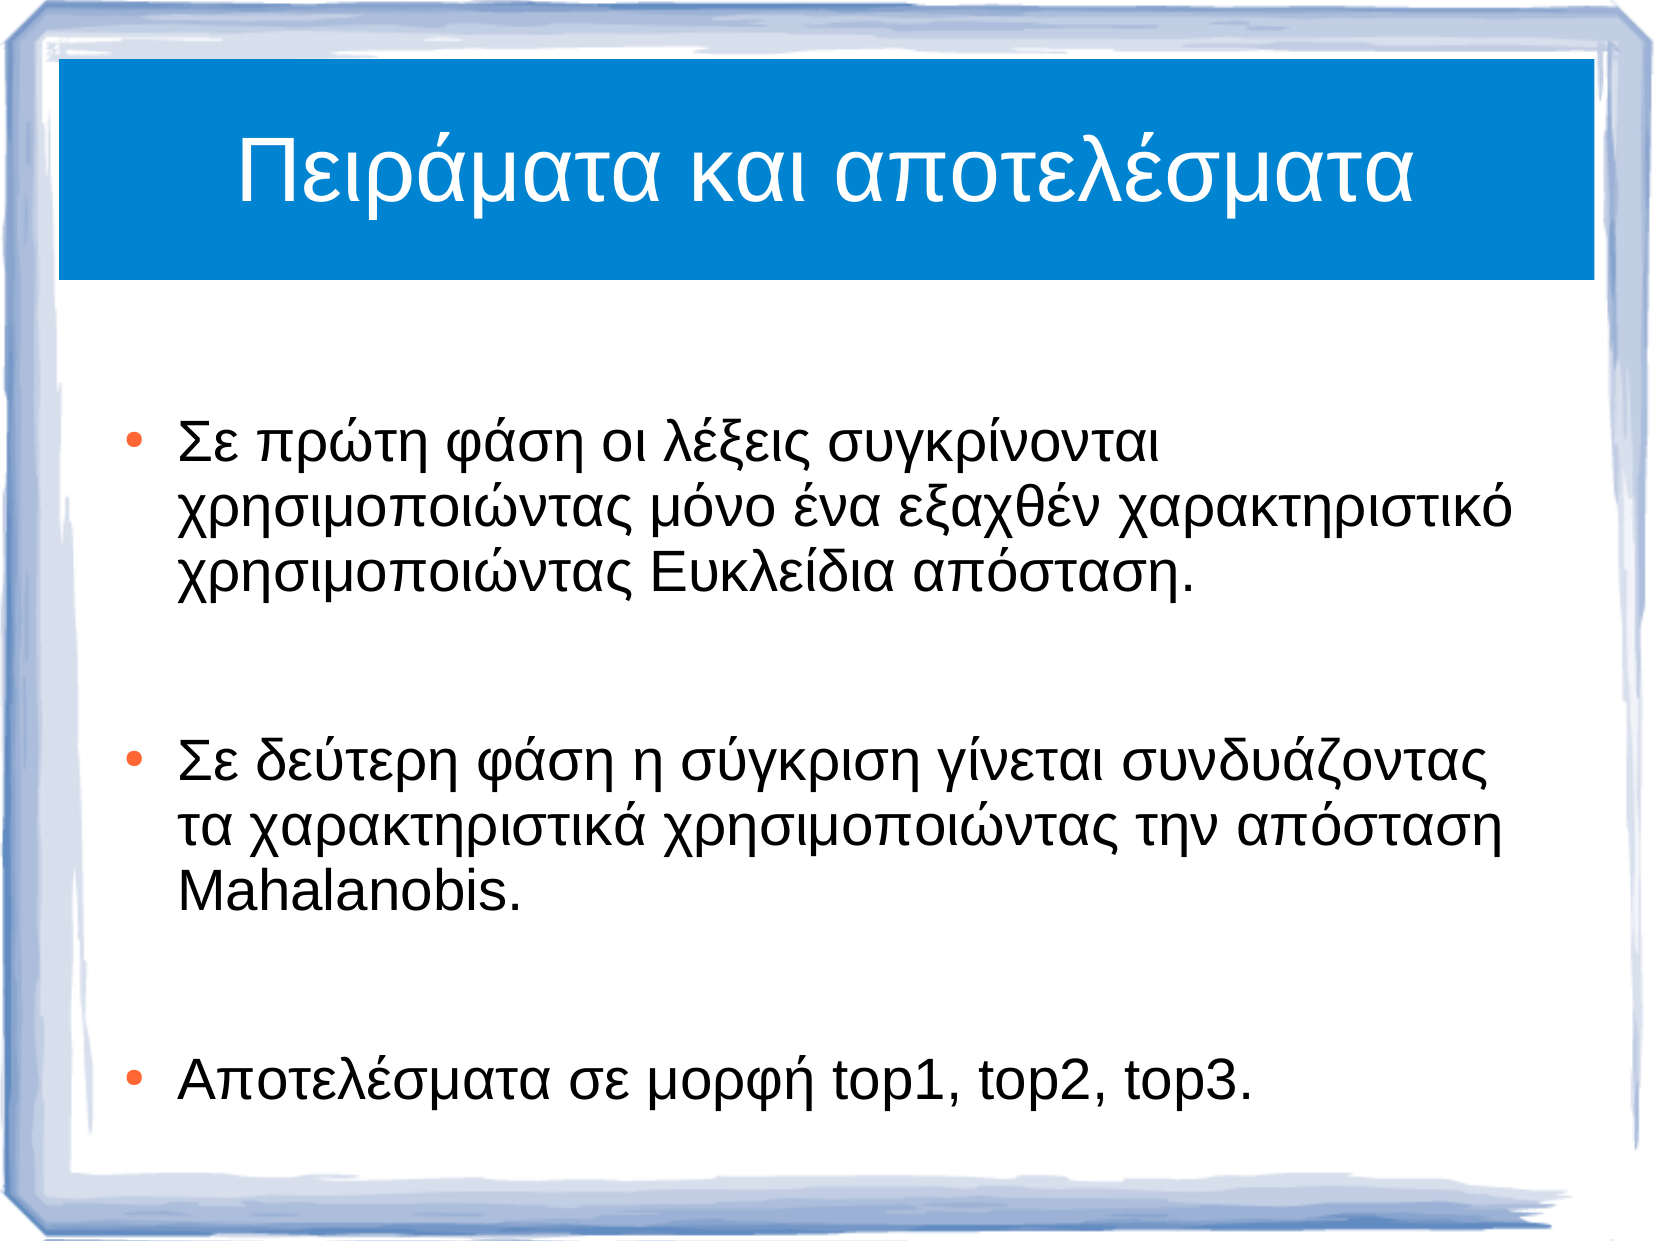

# Πειράματα και αποτελέσματα
Σε πρώτη φάση οι λέξεις συγκρίνονται χρησιμοποιώντας μόνο ένα εξαχθέν χαρακτηριστικό χρησιμοποιώντας Ευκλείδια απόσταση.
Σε δεύτερη φάση η σύγκριση γίνεται συνδυάζοντας τα χαρακτηριστικά χρησιμοποιώντας την απόσταση Mahalanobis.
Αποτελέσματα σε μορφή top1, top2, top3.